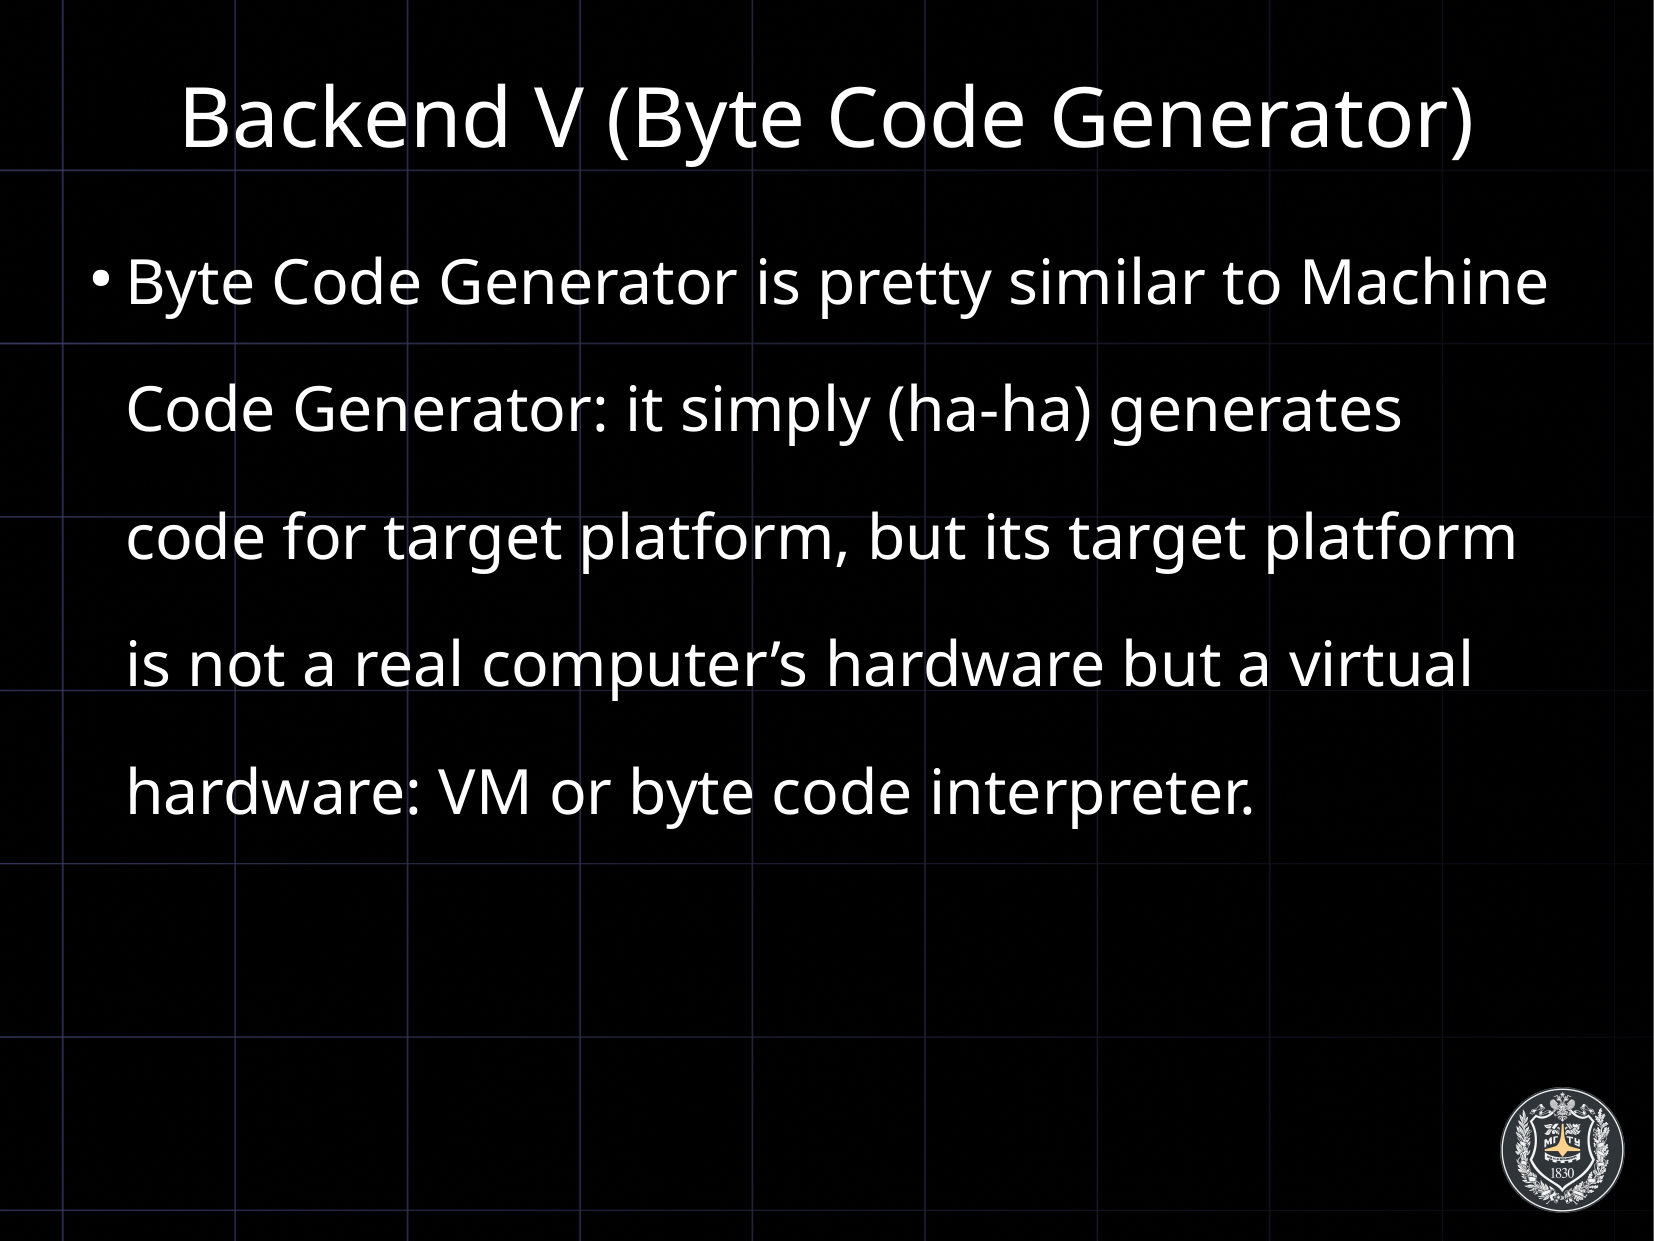

# Backend V (Byte Code Generator)
Byte Code Generator is pretty similar to Machine Code Generator: it simply (ha-ha) generates code for target platform, but its target platform is not a real computer’s hardware but a virtual hardware: VM or byte code interpreter.